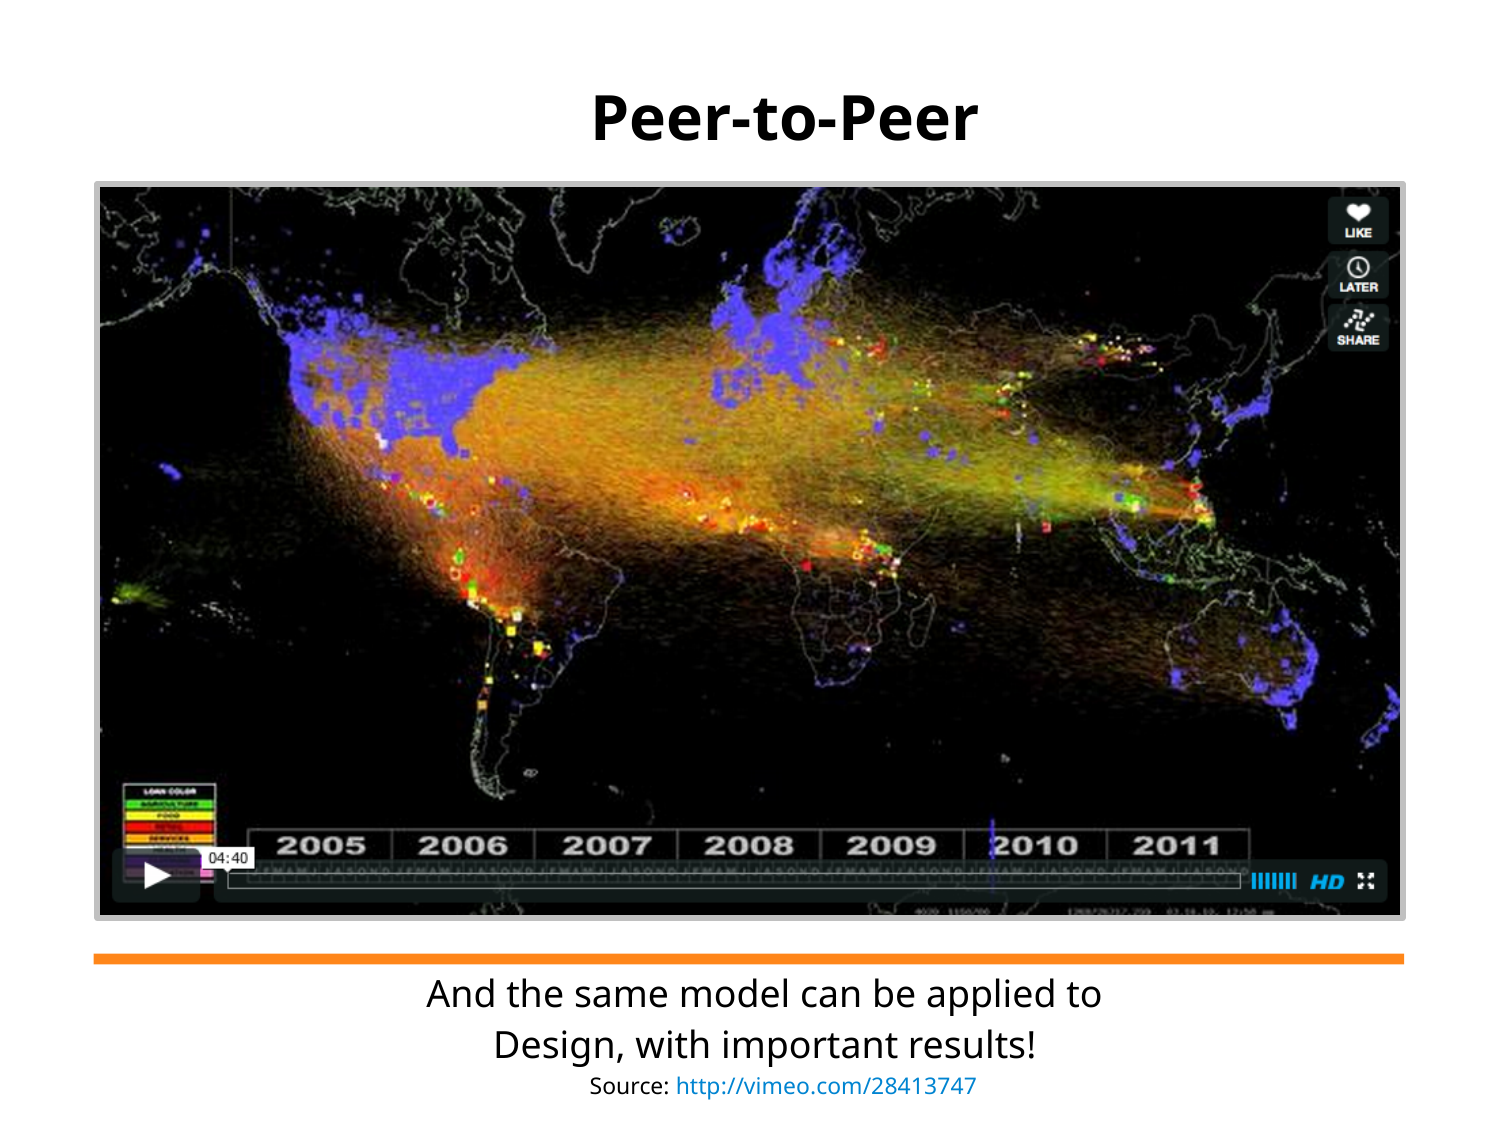

# Peer-to-Peer
And the same model can be applied to Design, with important results!
Source: http://vimeo.com/28413747